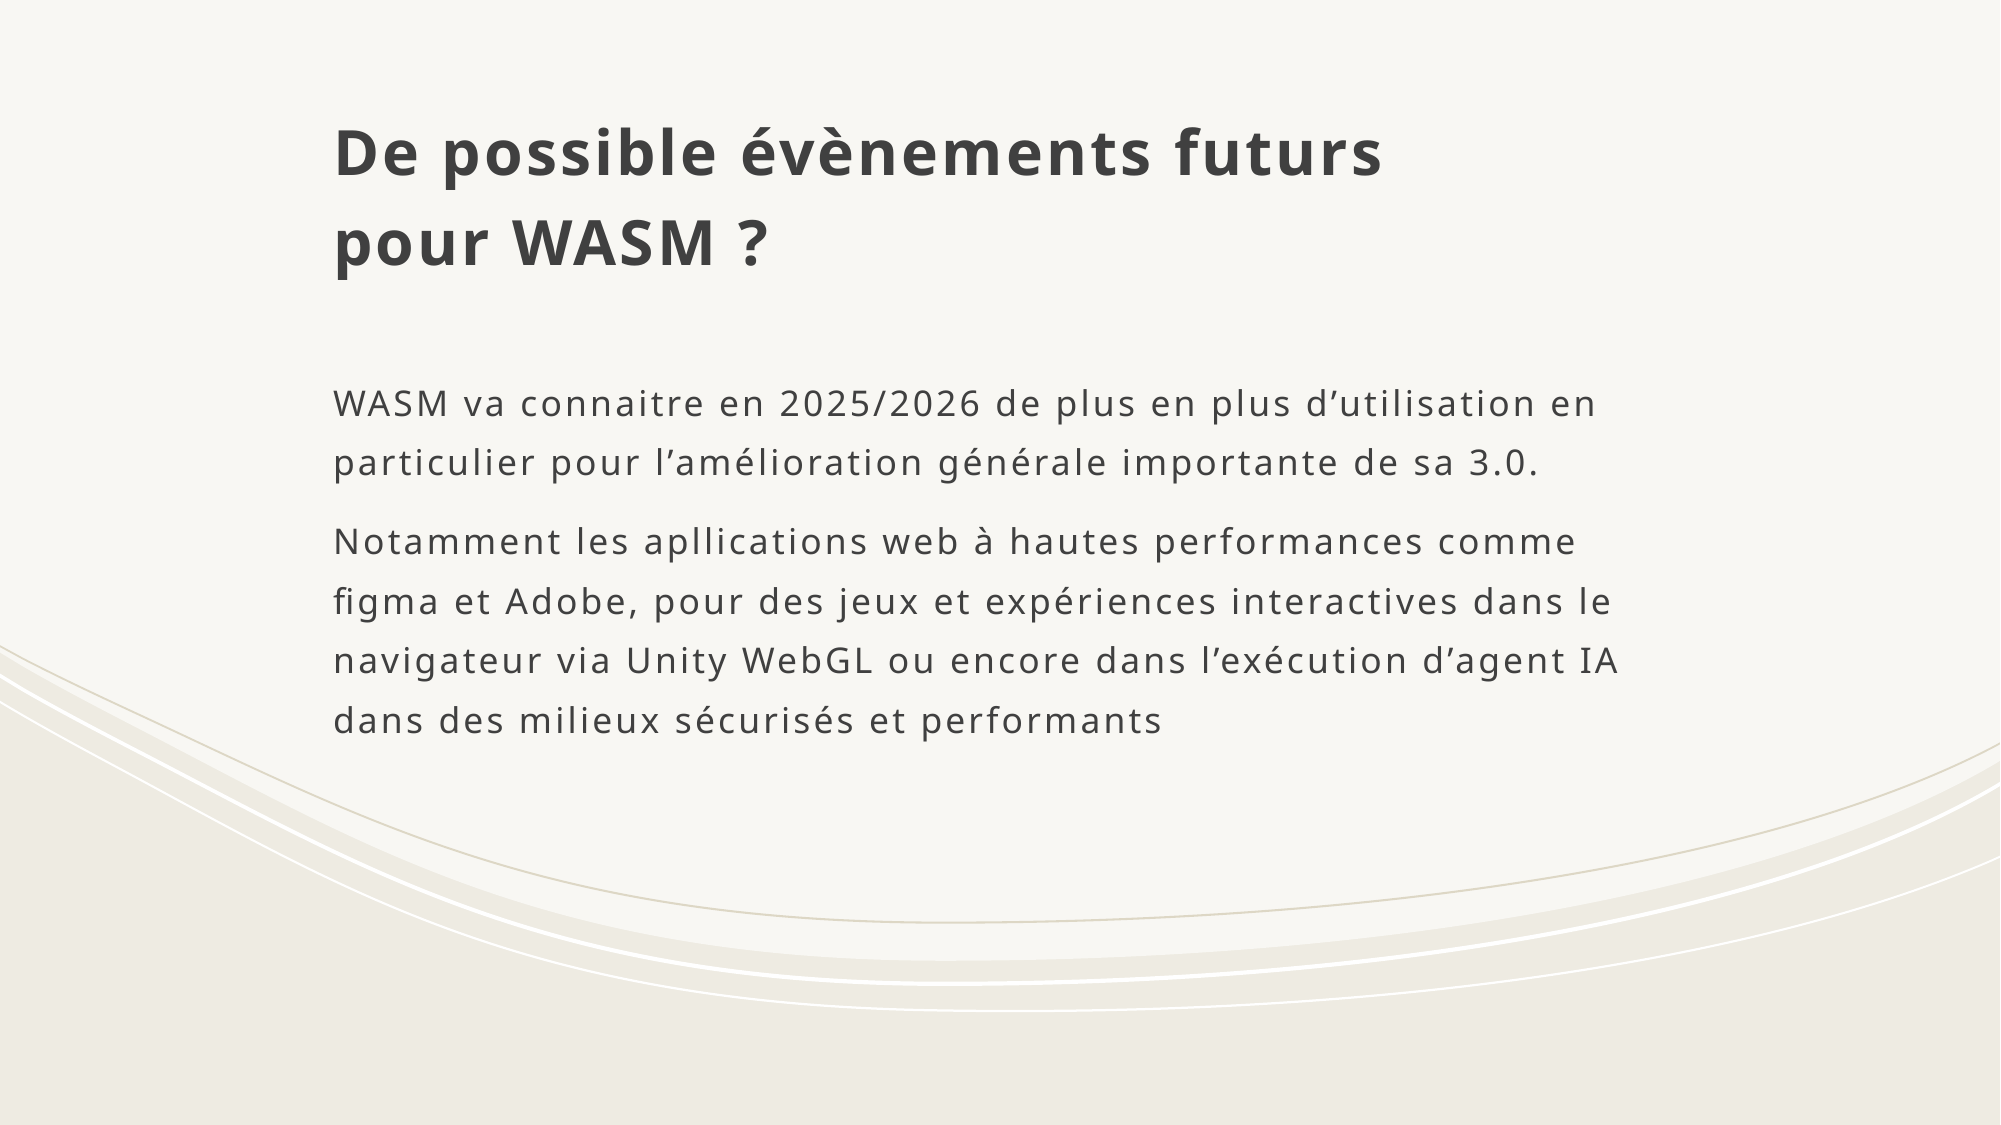

# De possible évènements futurs pour WASM ?
WASM va connaitre en 2025/2026 de plus en plus d’utilisation en particulier pour l’amélioration générale importante de sa 3.0.
Notamment les apllications web à hautes performances comme figma et Adobe, pour des jeux et expériences interactives dans le navigateur via Unity WebGL ou encore dans l’exécution d’agent IA dans des milieux sécurisés et performants